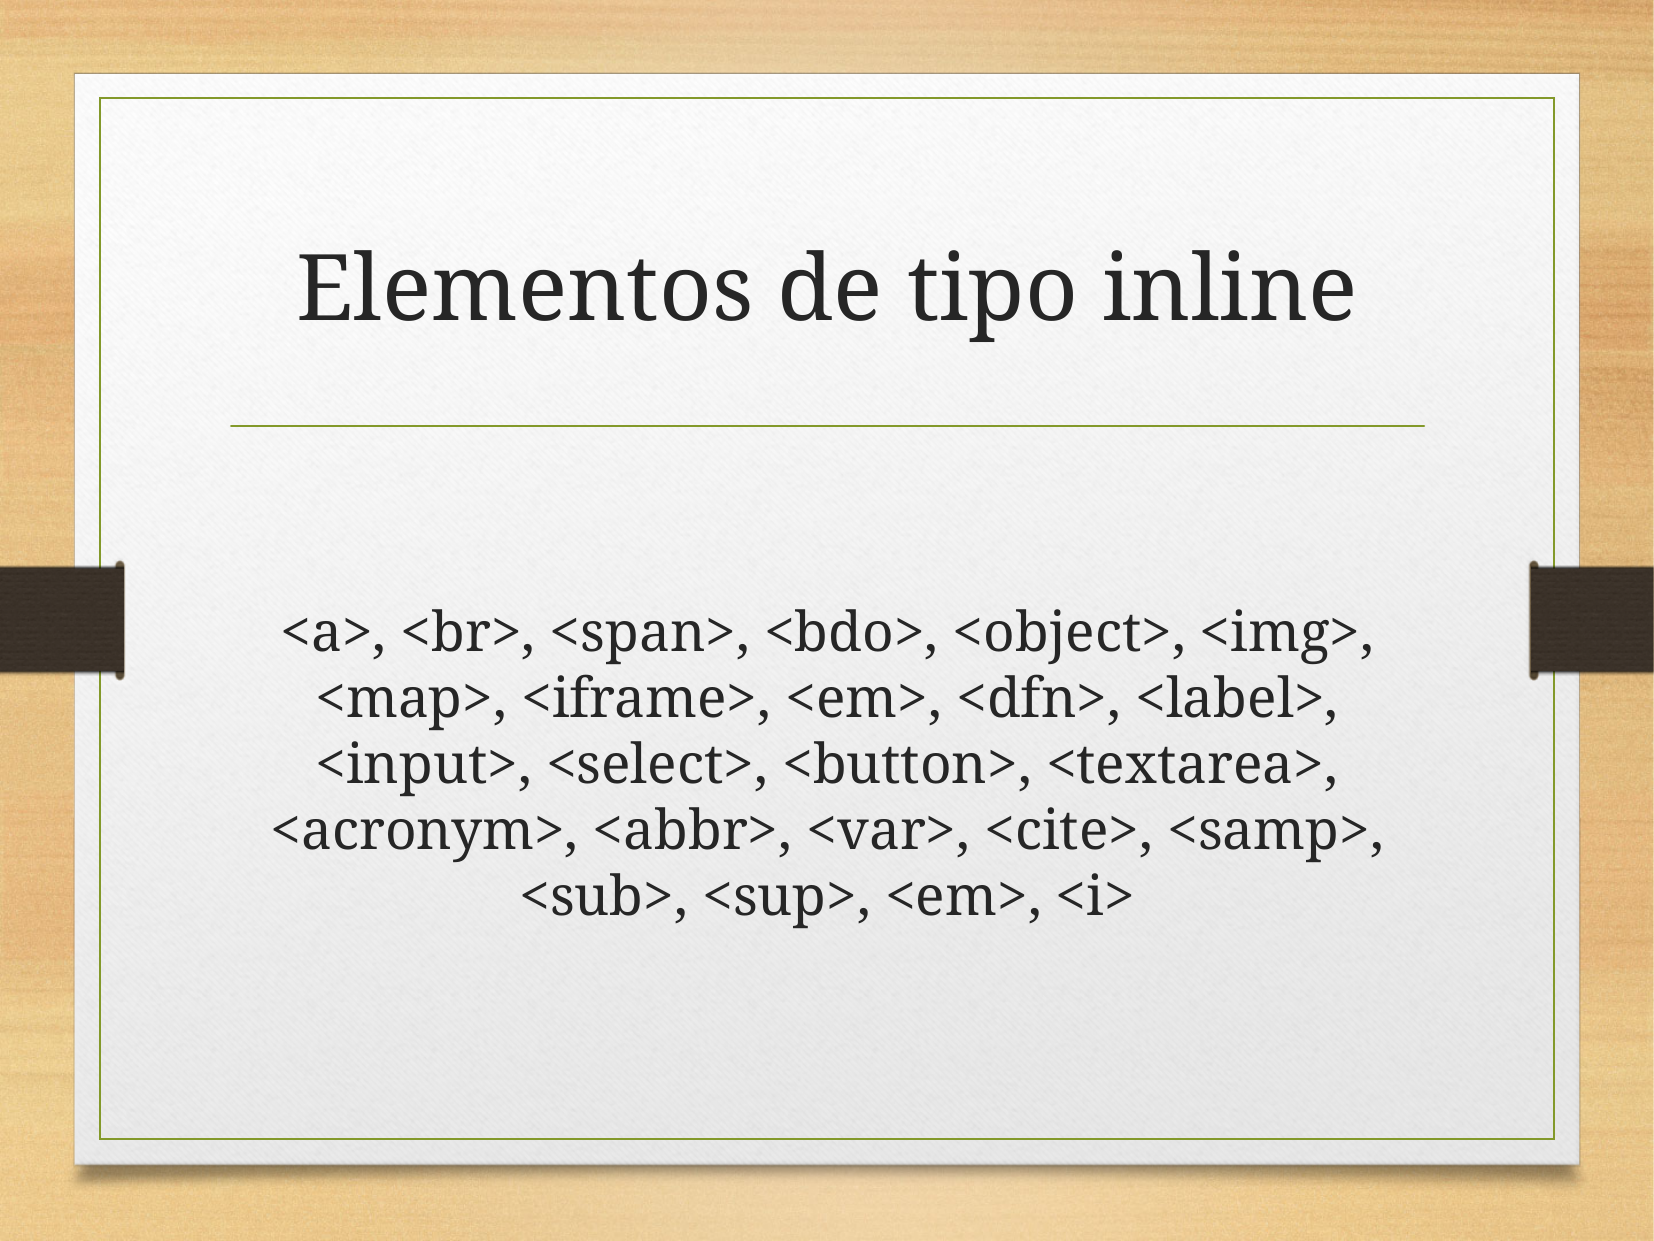

# Elementos de tipo inline
<a>, <br>, <span>, <bdo>, <object>, <img>, <map>, <iframe>, <em>, <dfn>, <label>, <input>, <select>, <button>, <textarea>, <acronym>, <abbr>, <var>, <cite>, <samp>, <sub>, <sup>, <em>, <i>